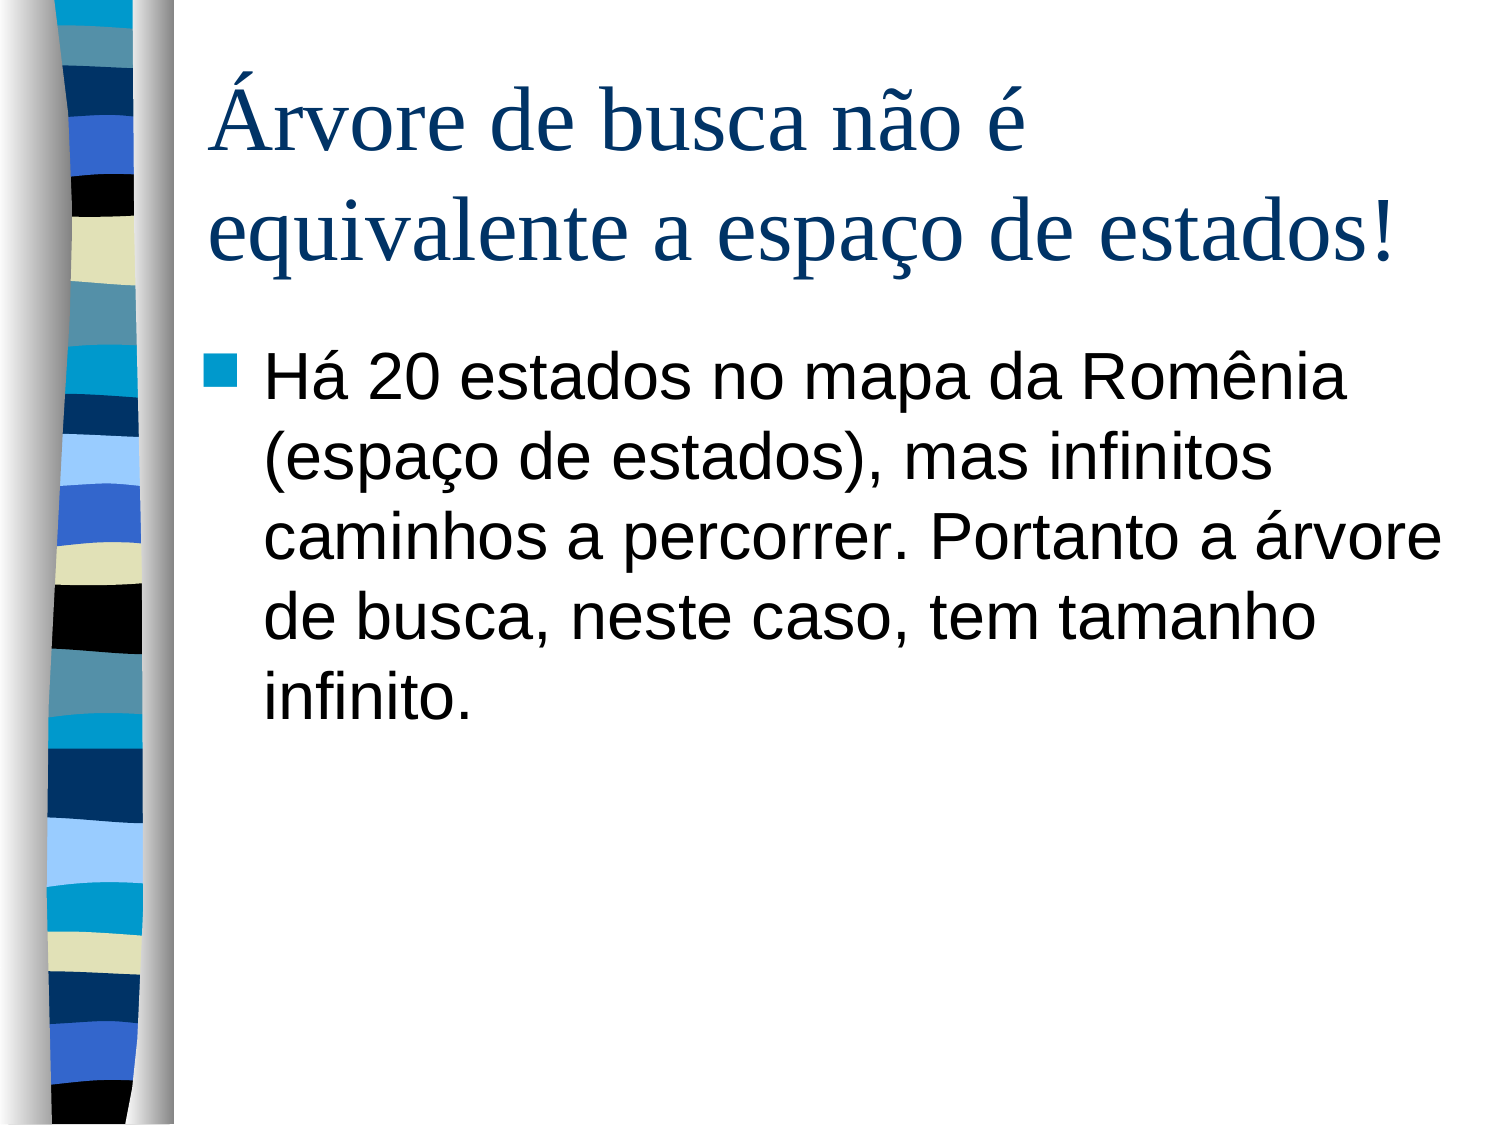

# Árvore de busca não é equivalente a espaço de estados!
Há 20 estados no mapa da Romênia (espaço de estados), mas infinitos caminhos a percorrer. Portanto a árvore de busca, neste caso, tem tamanho infinito.